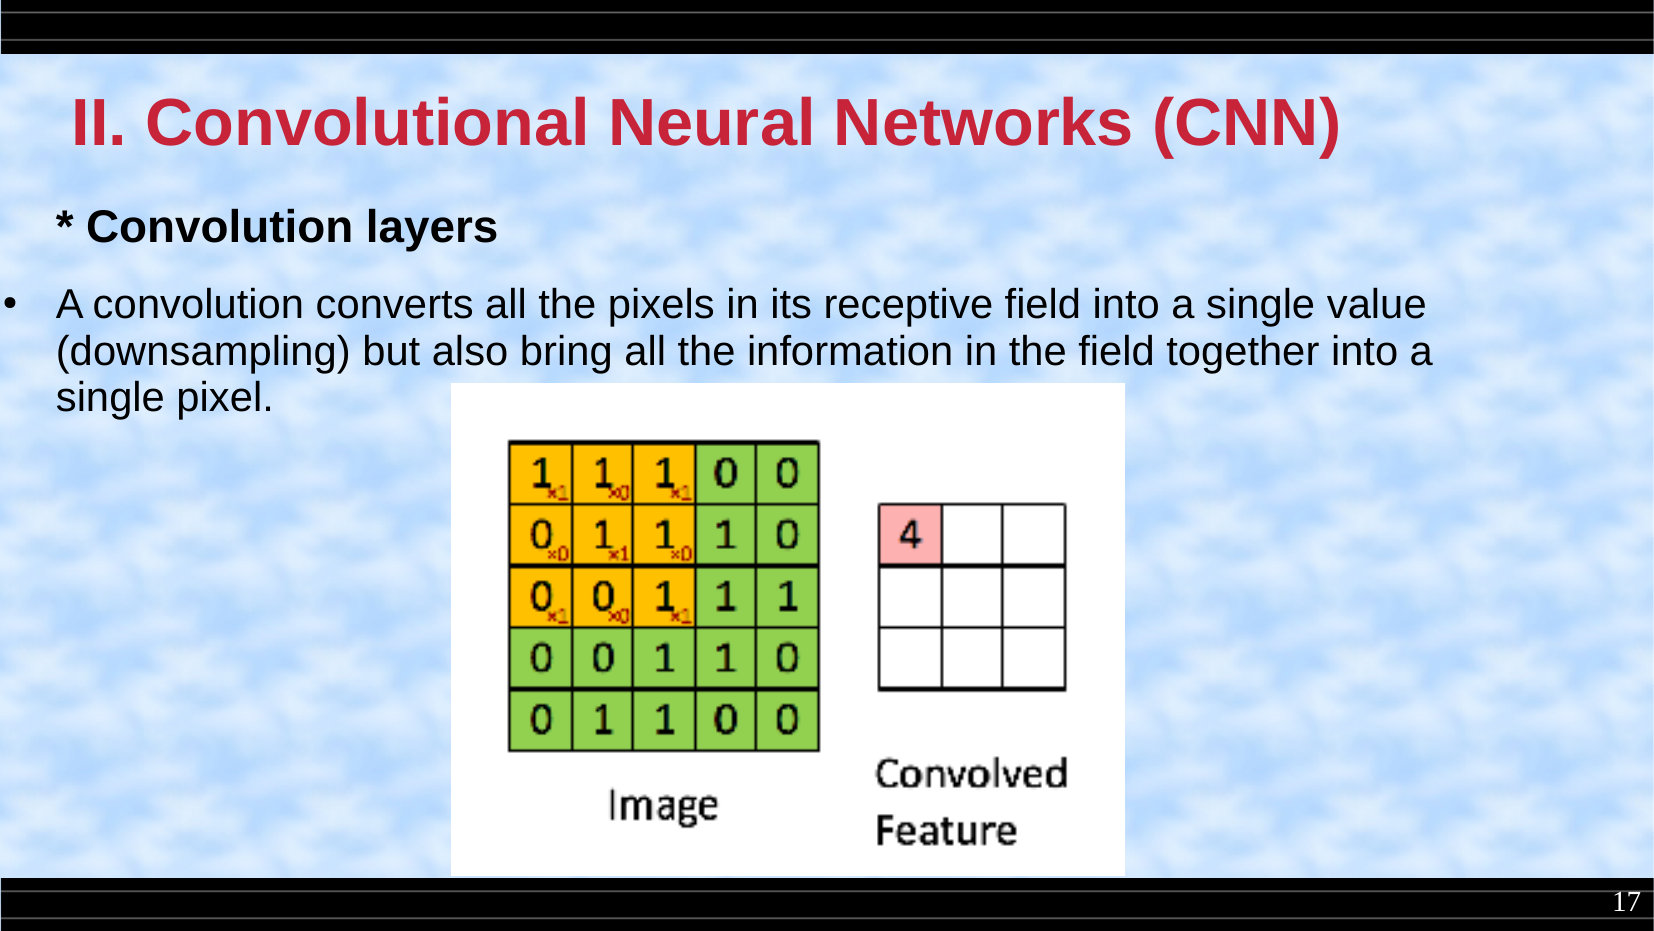

# II. Convolutional Neural Networks (CNN)
* Convolution layers
A convolution converts all the pixels in its receptive field into a single value (downsampling) but also bring all the information in the field together into a single pixel.